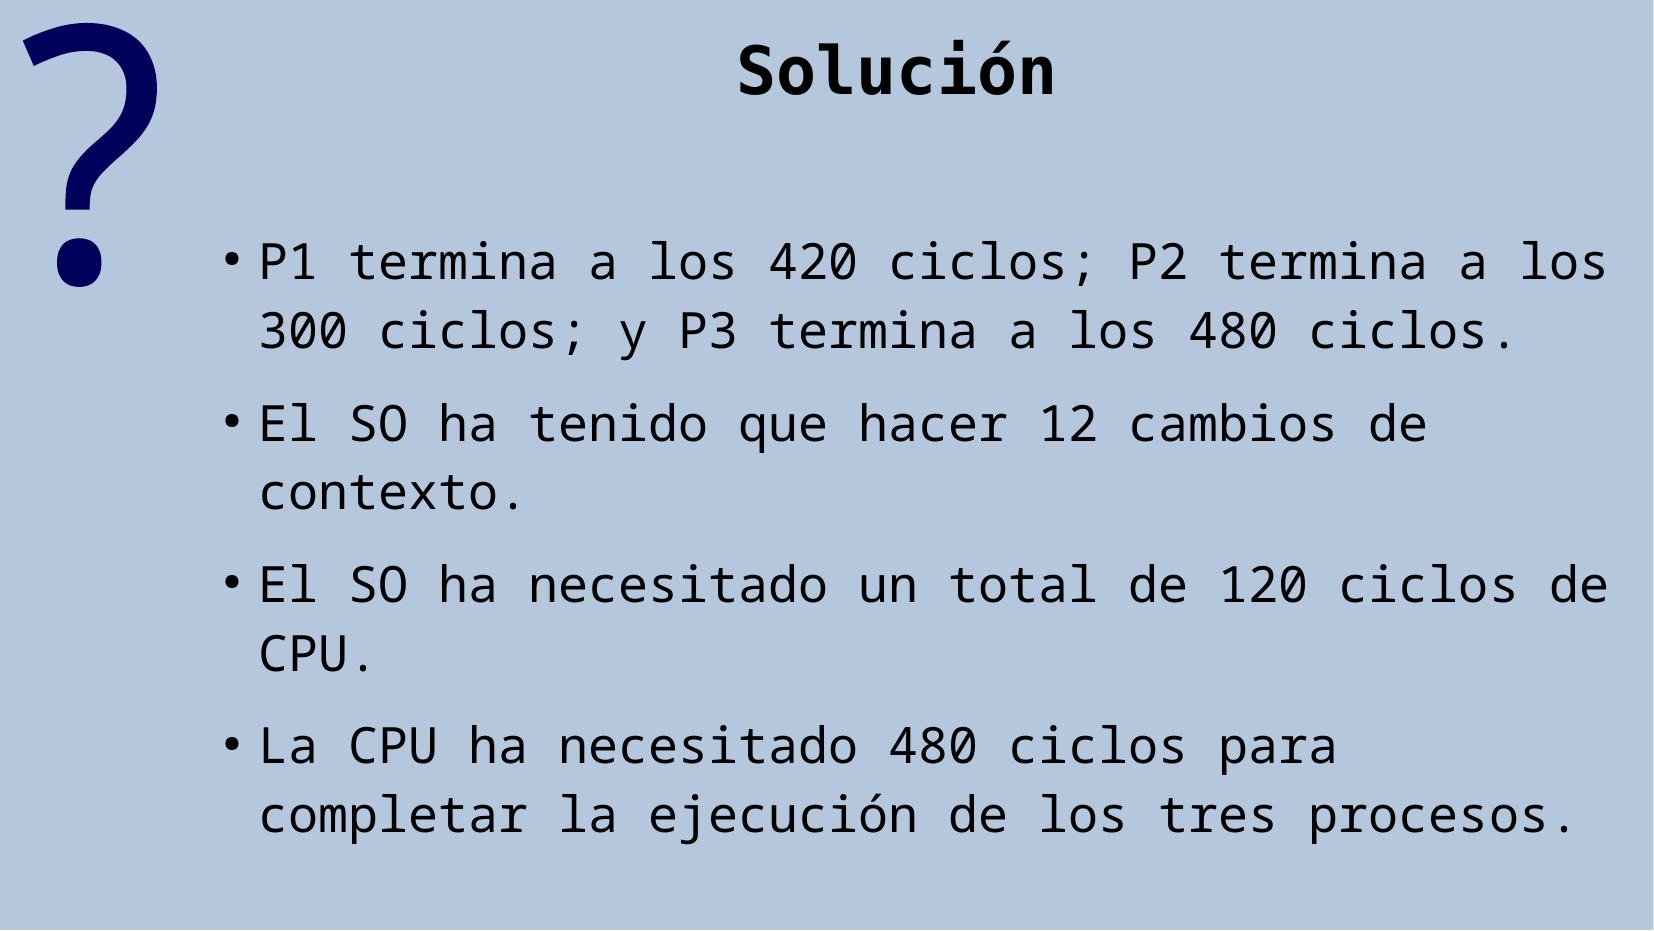

# Solución
P1 termina a los 420 ciclos; P2 termina a los 300 ciclos; y P3 termina a los 480 ciclos.
El SO ha tenido que hacer 12 cambios de contexto.
El SO ha necesitado un total de 120 ciclos de CPU.
La CPU ha necesitado 480 ciclos para completar la ejecución de los tres procesos.